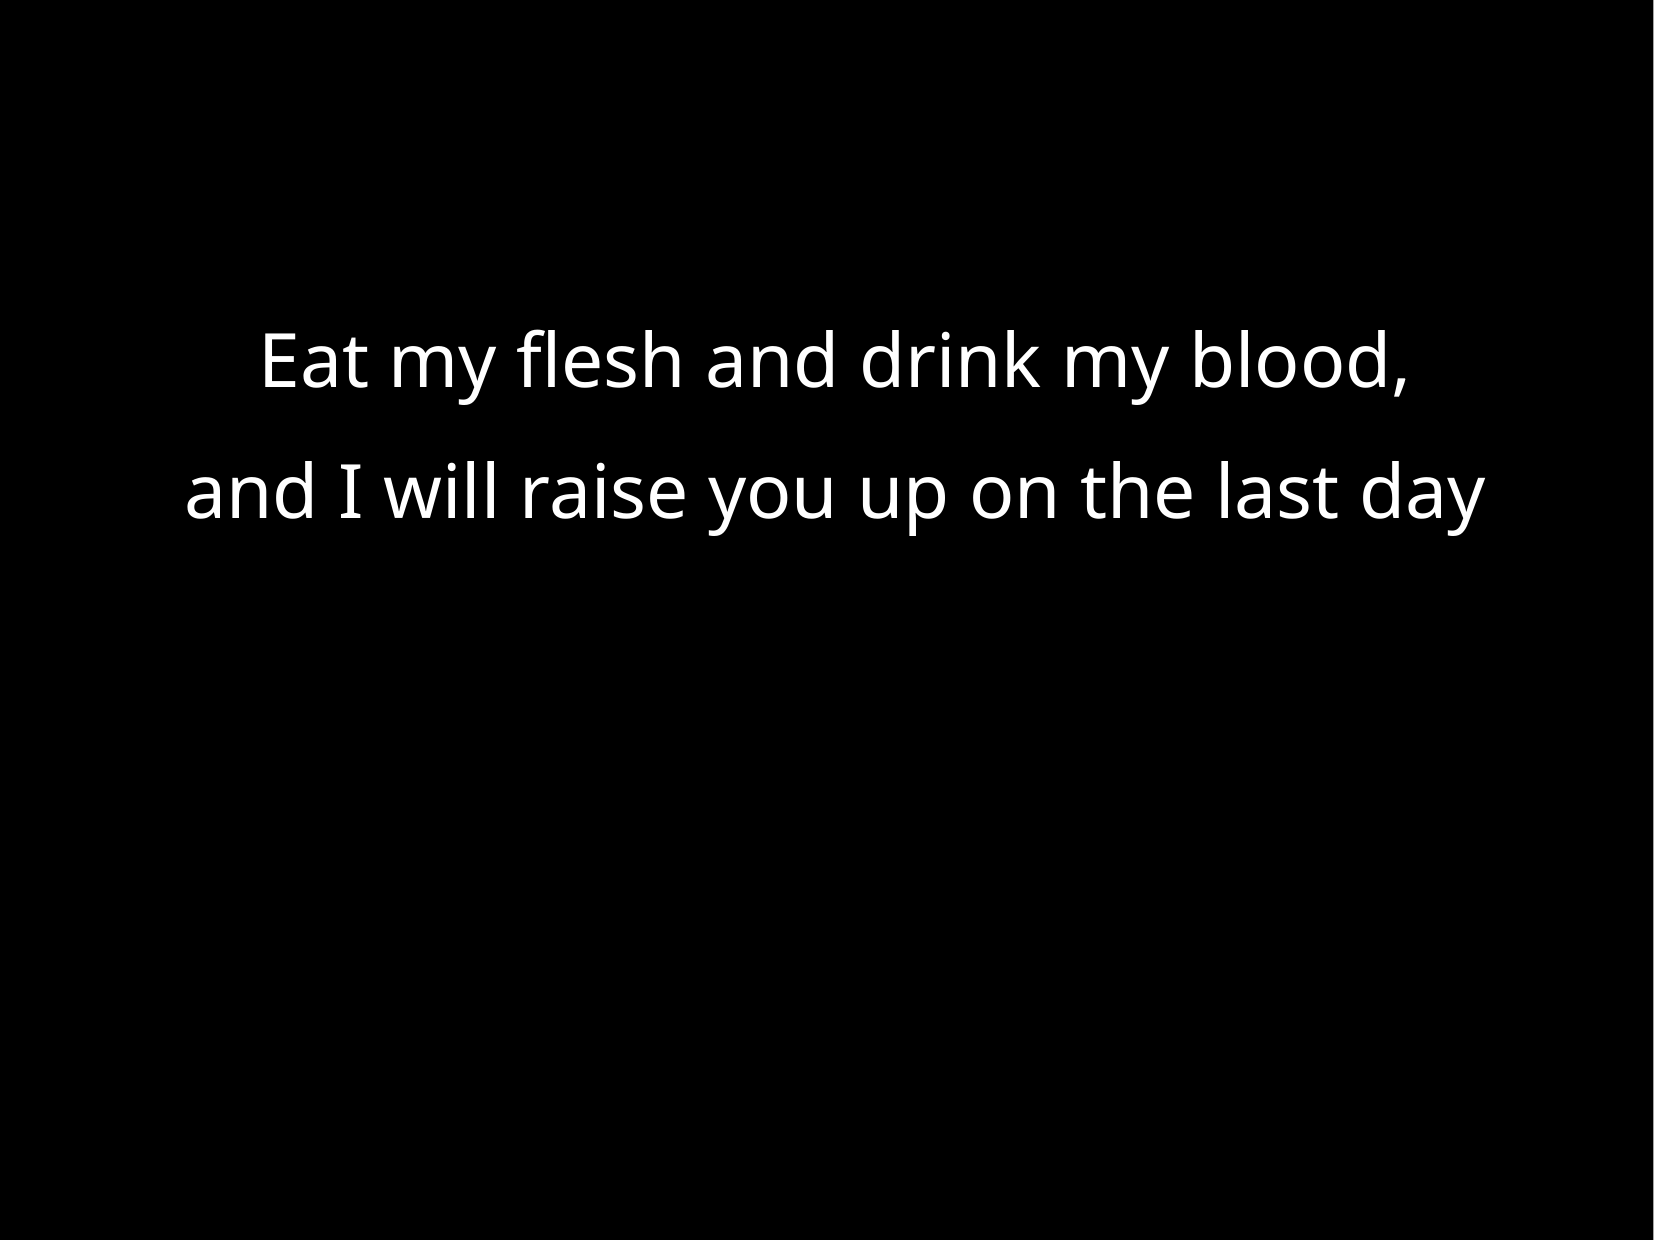

#
Eat my flesh and drink my blood,
and I will raise you up on the last day